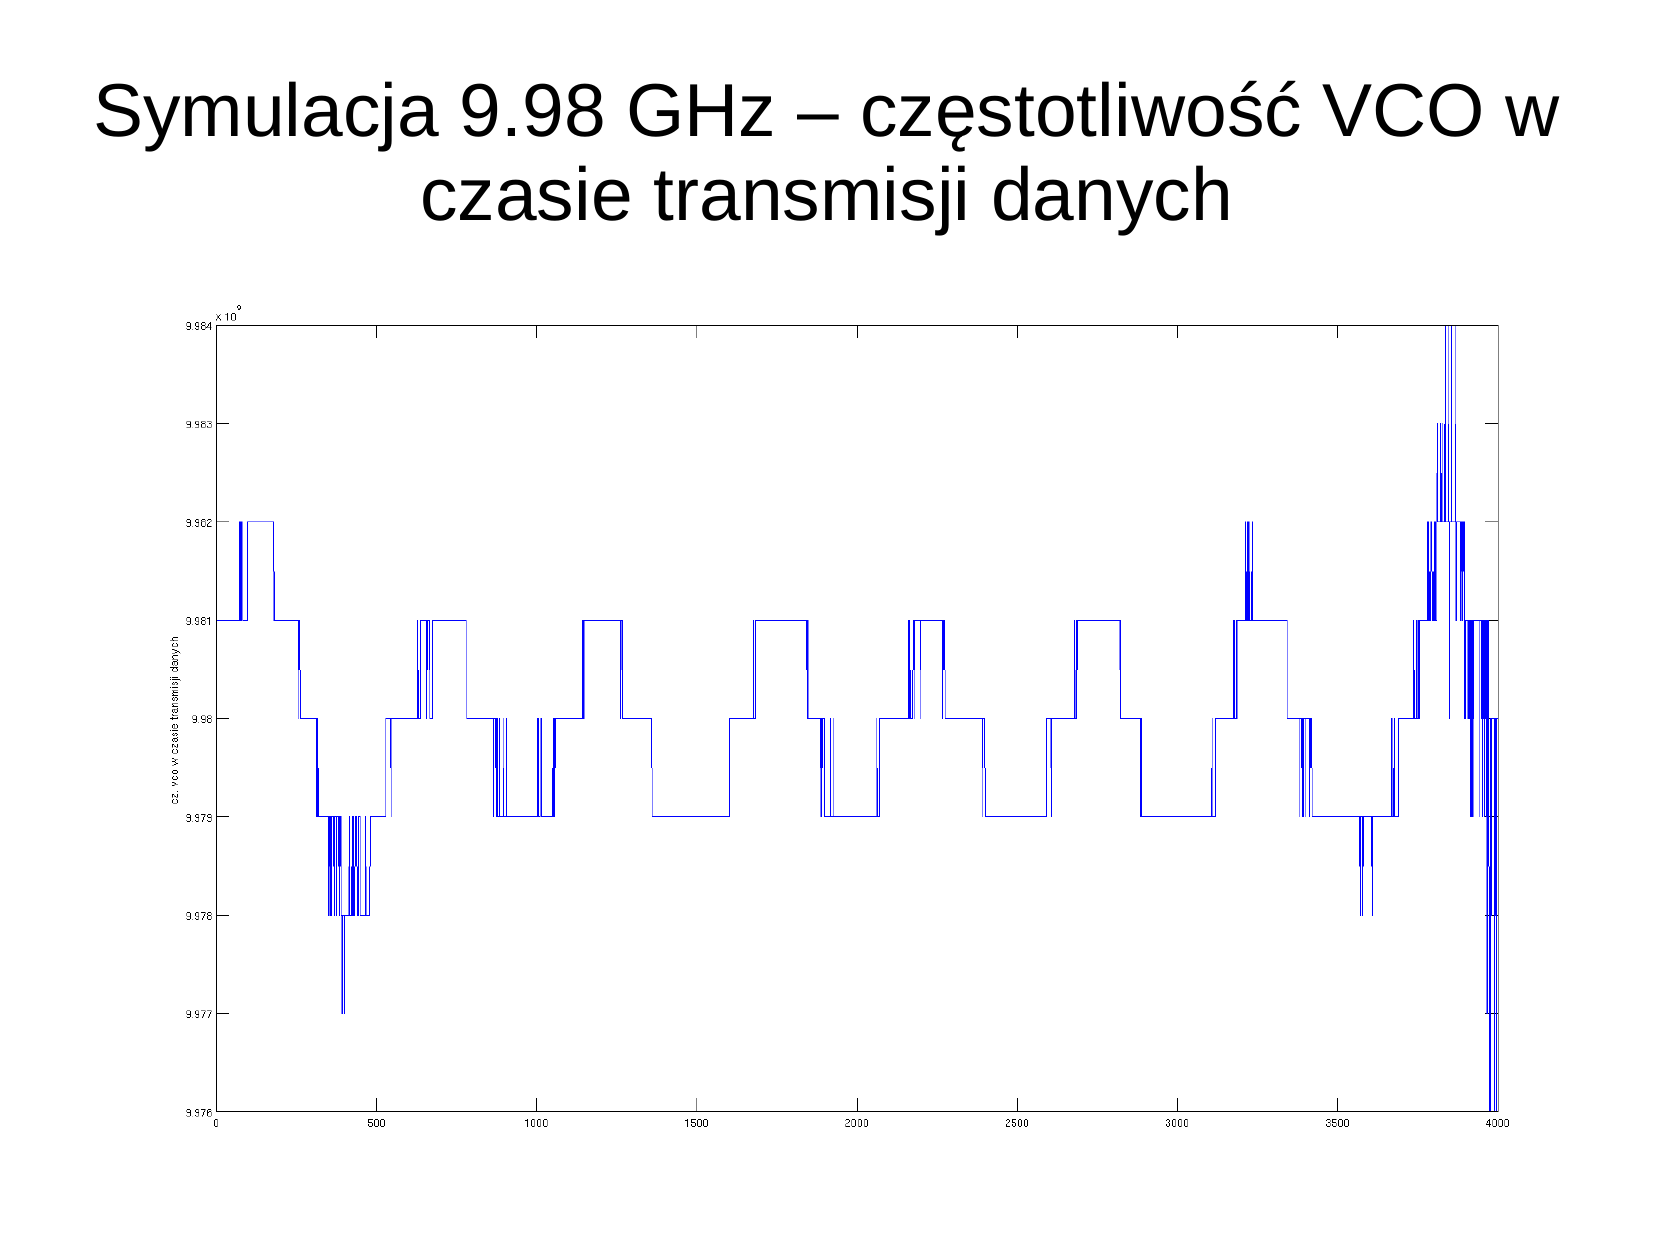

# Symulacja 9.98 GHz – częstotliwość VCO w czasie transmisji danych